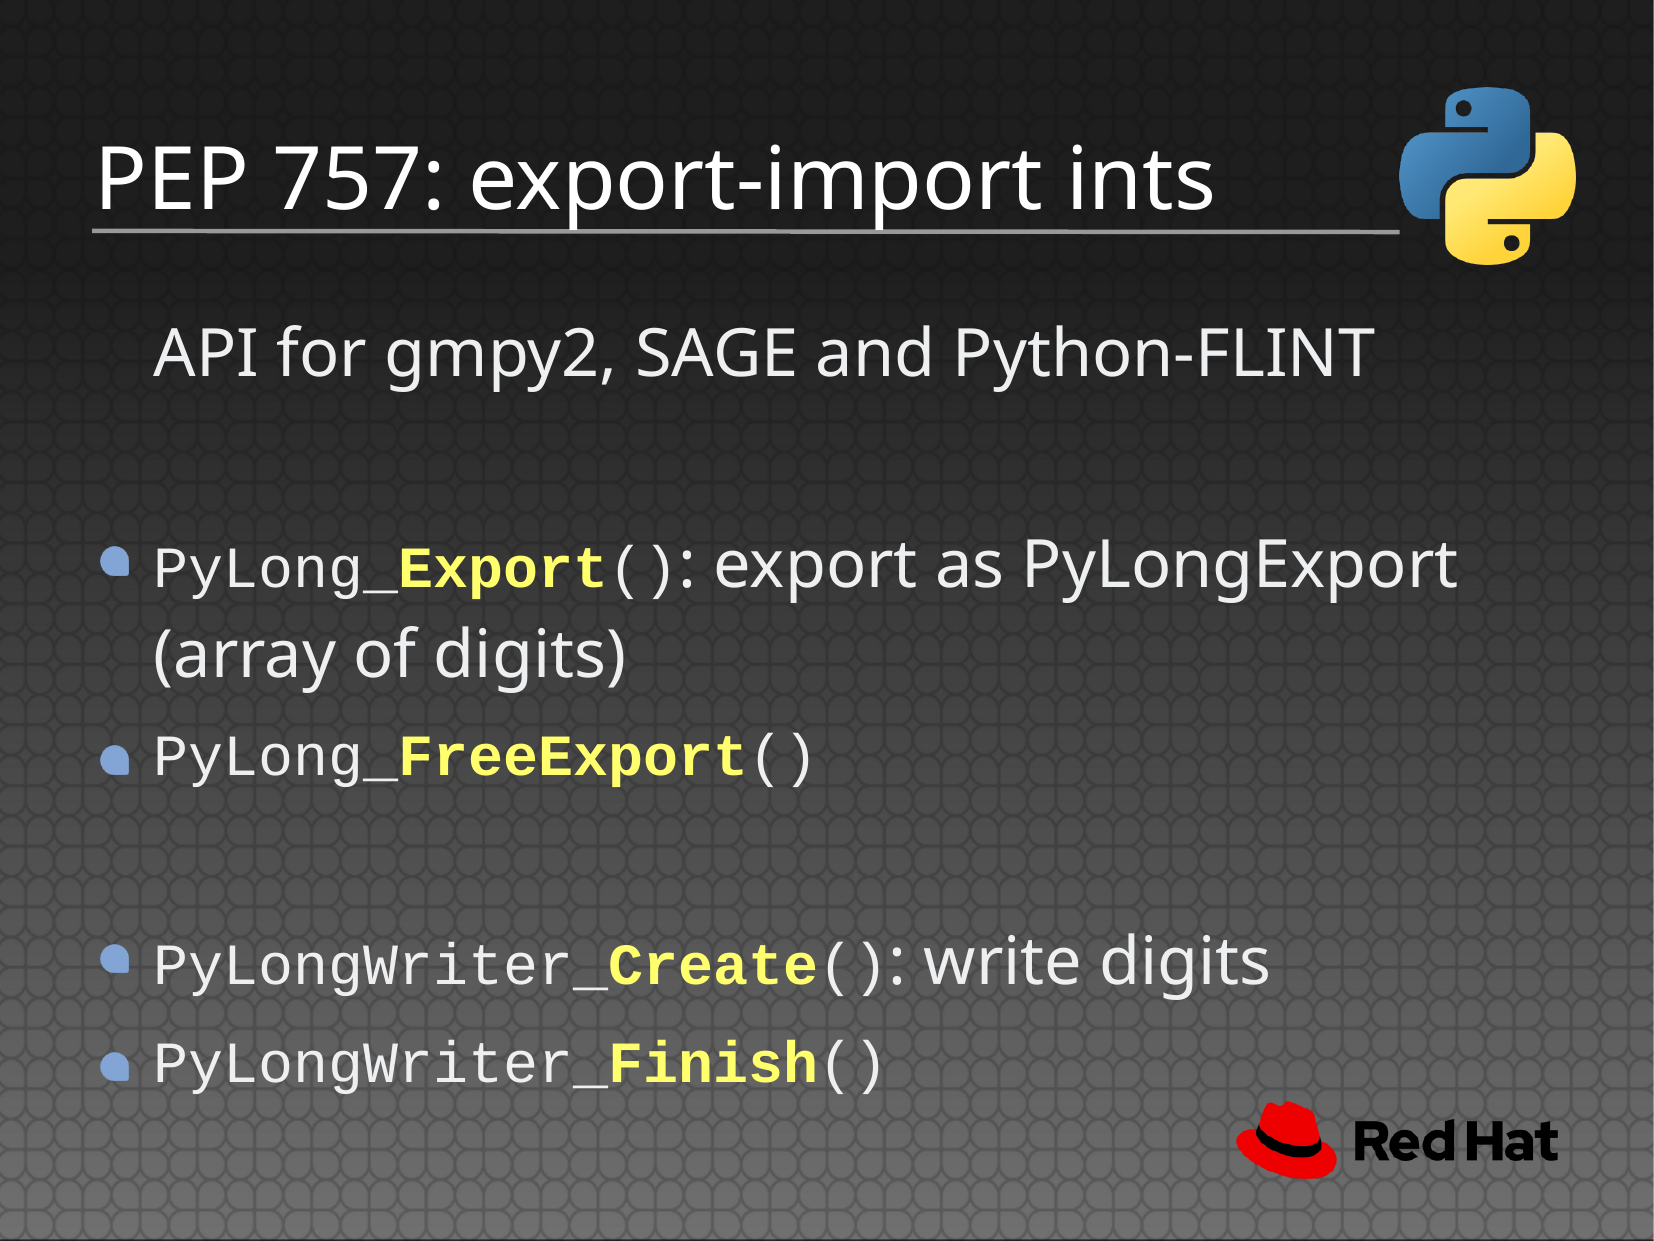

PEP 757: export-import ints
# API for gmpy2, SAGE and Python-FLINT
PyLong_Export(): export as PyLongExport (array of digits)
PyLong_FreeExport()
PyLongWriter_Create(): write digits
PyLongWriter_Finish()